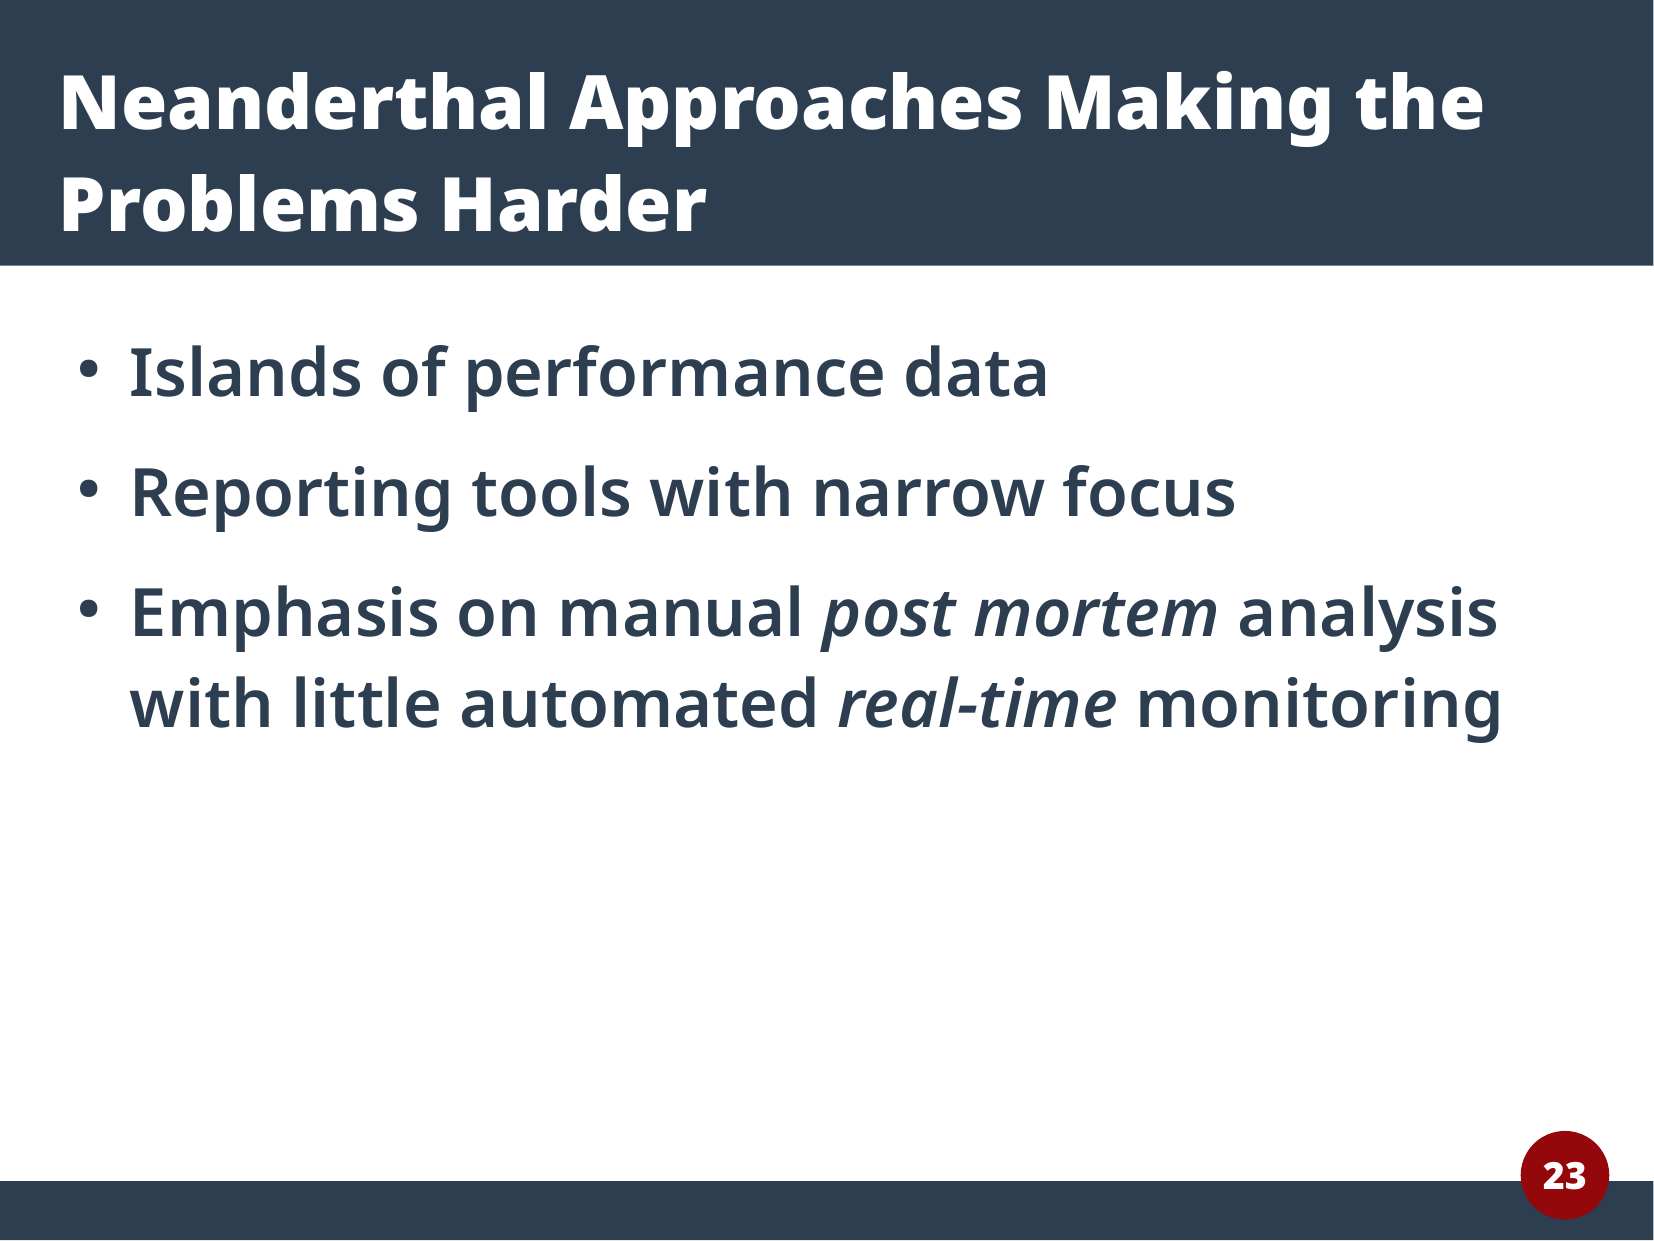

# Neanderthal Approaches Making the Problems Harder
Islands of performance data
Reporting tools with narrow focus
Emphasis on manual post mortem analysis with little automated real-time monitoring
23